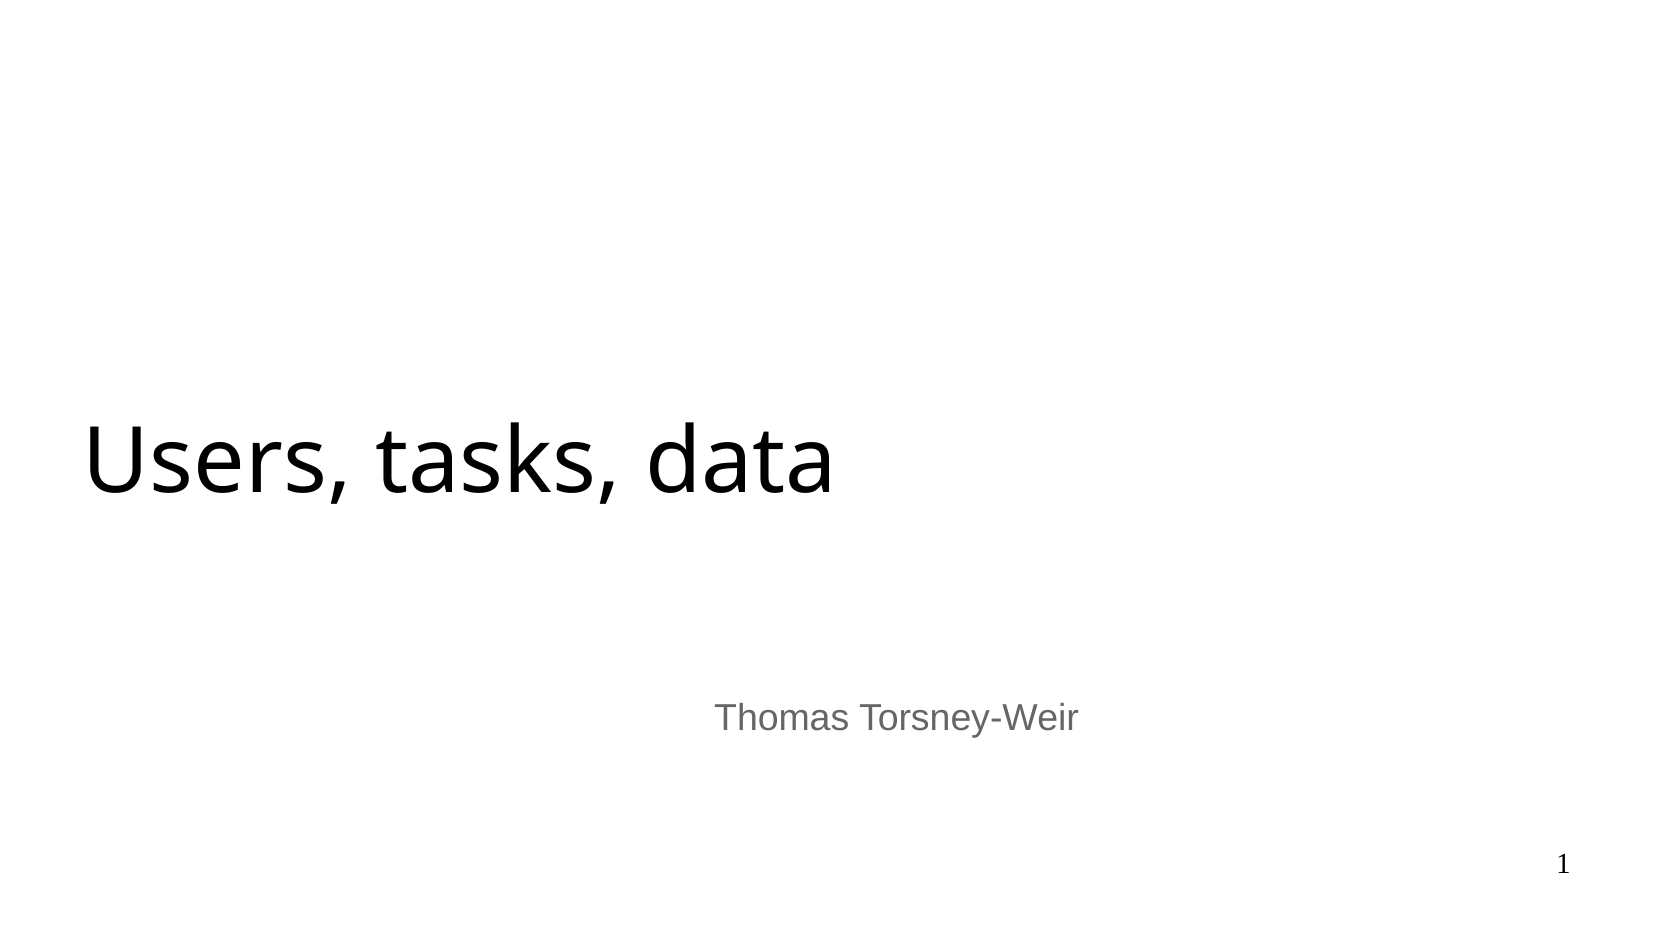

# Users, tasks, data
Thomas Torsney-Weir
1